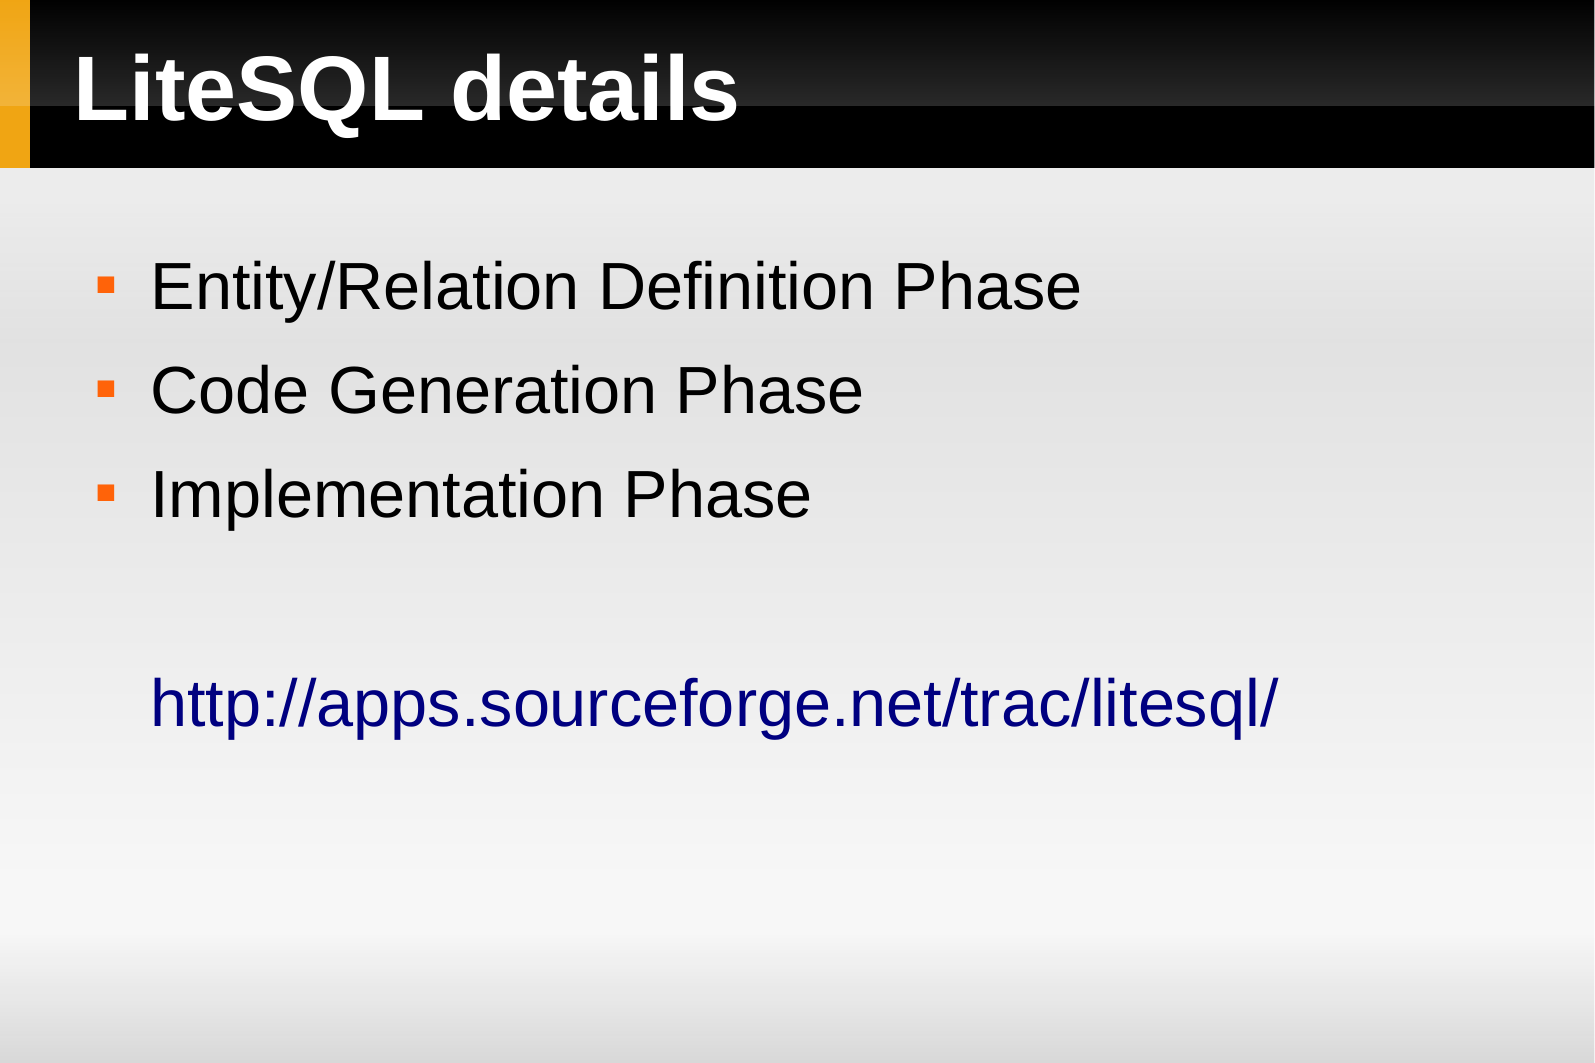

# LiteSQL details
Entity/Relation Definition Phase
Code Generation Phase
Implementation Phase
http://apps.sourceforge.net/trac/litesql/